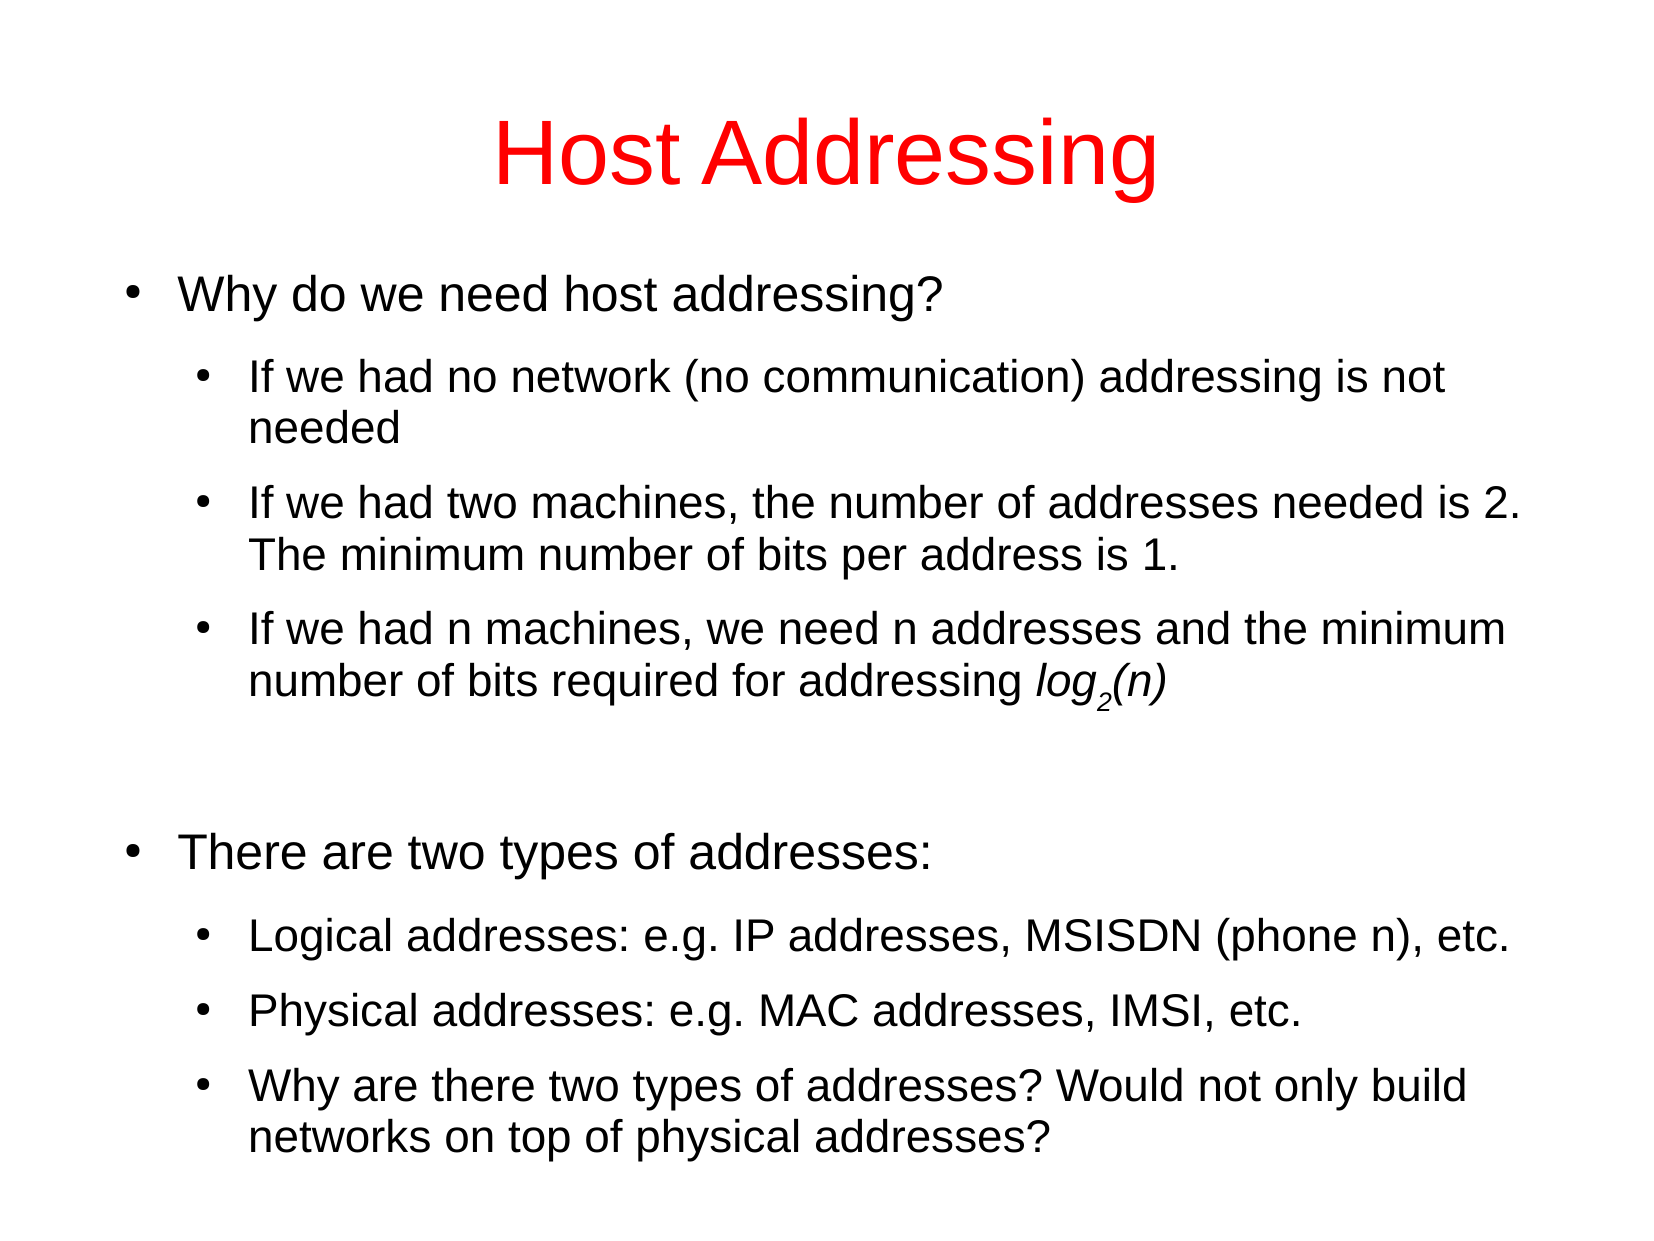

# Host Addressing
Why do we need host addressing?
If we had no network (no communication) addressing is not needed
If we had two machines, the number of addresses needed is 2. The minimum number of bits per address is 1.
If we had n machines, we need n addresses and the minimum number of bits required for addressing log2(n)
There are two types of addresses:
Logical addresses: e.g. IP addresses, MSISDN (phone n), etc.
Physical addresses: e.g. MAC addresses, IMSI, etc.
Why are there two types of addresses? Would not only build networks on top of physical addresses?